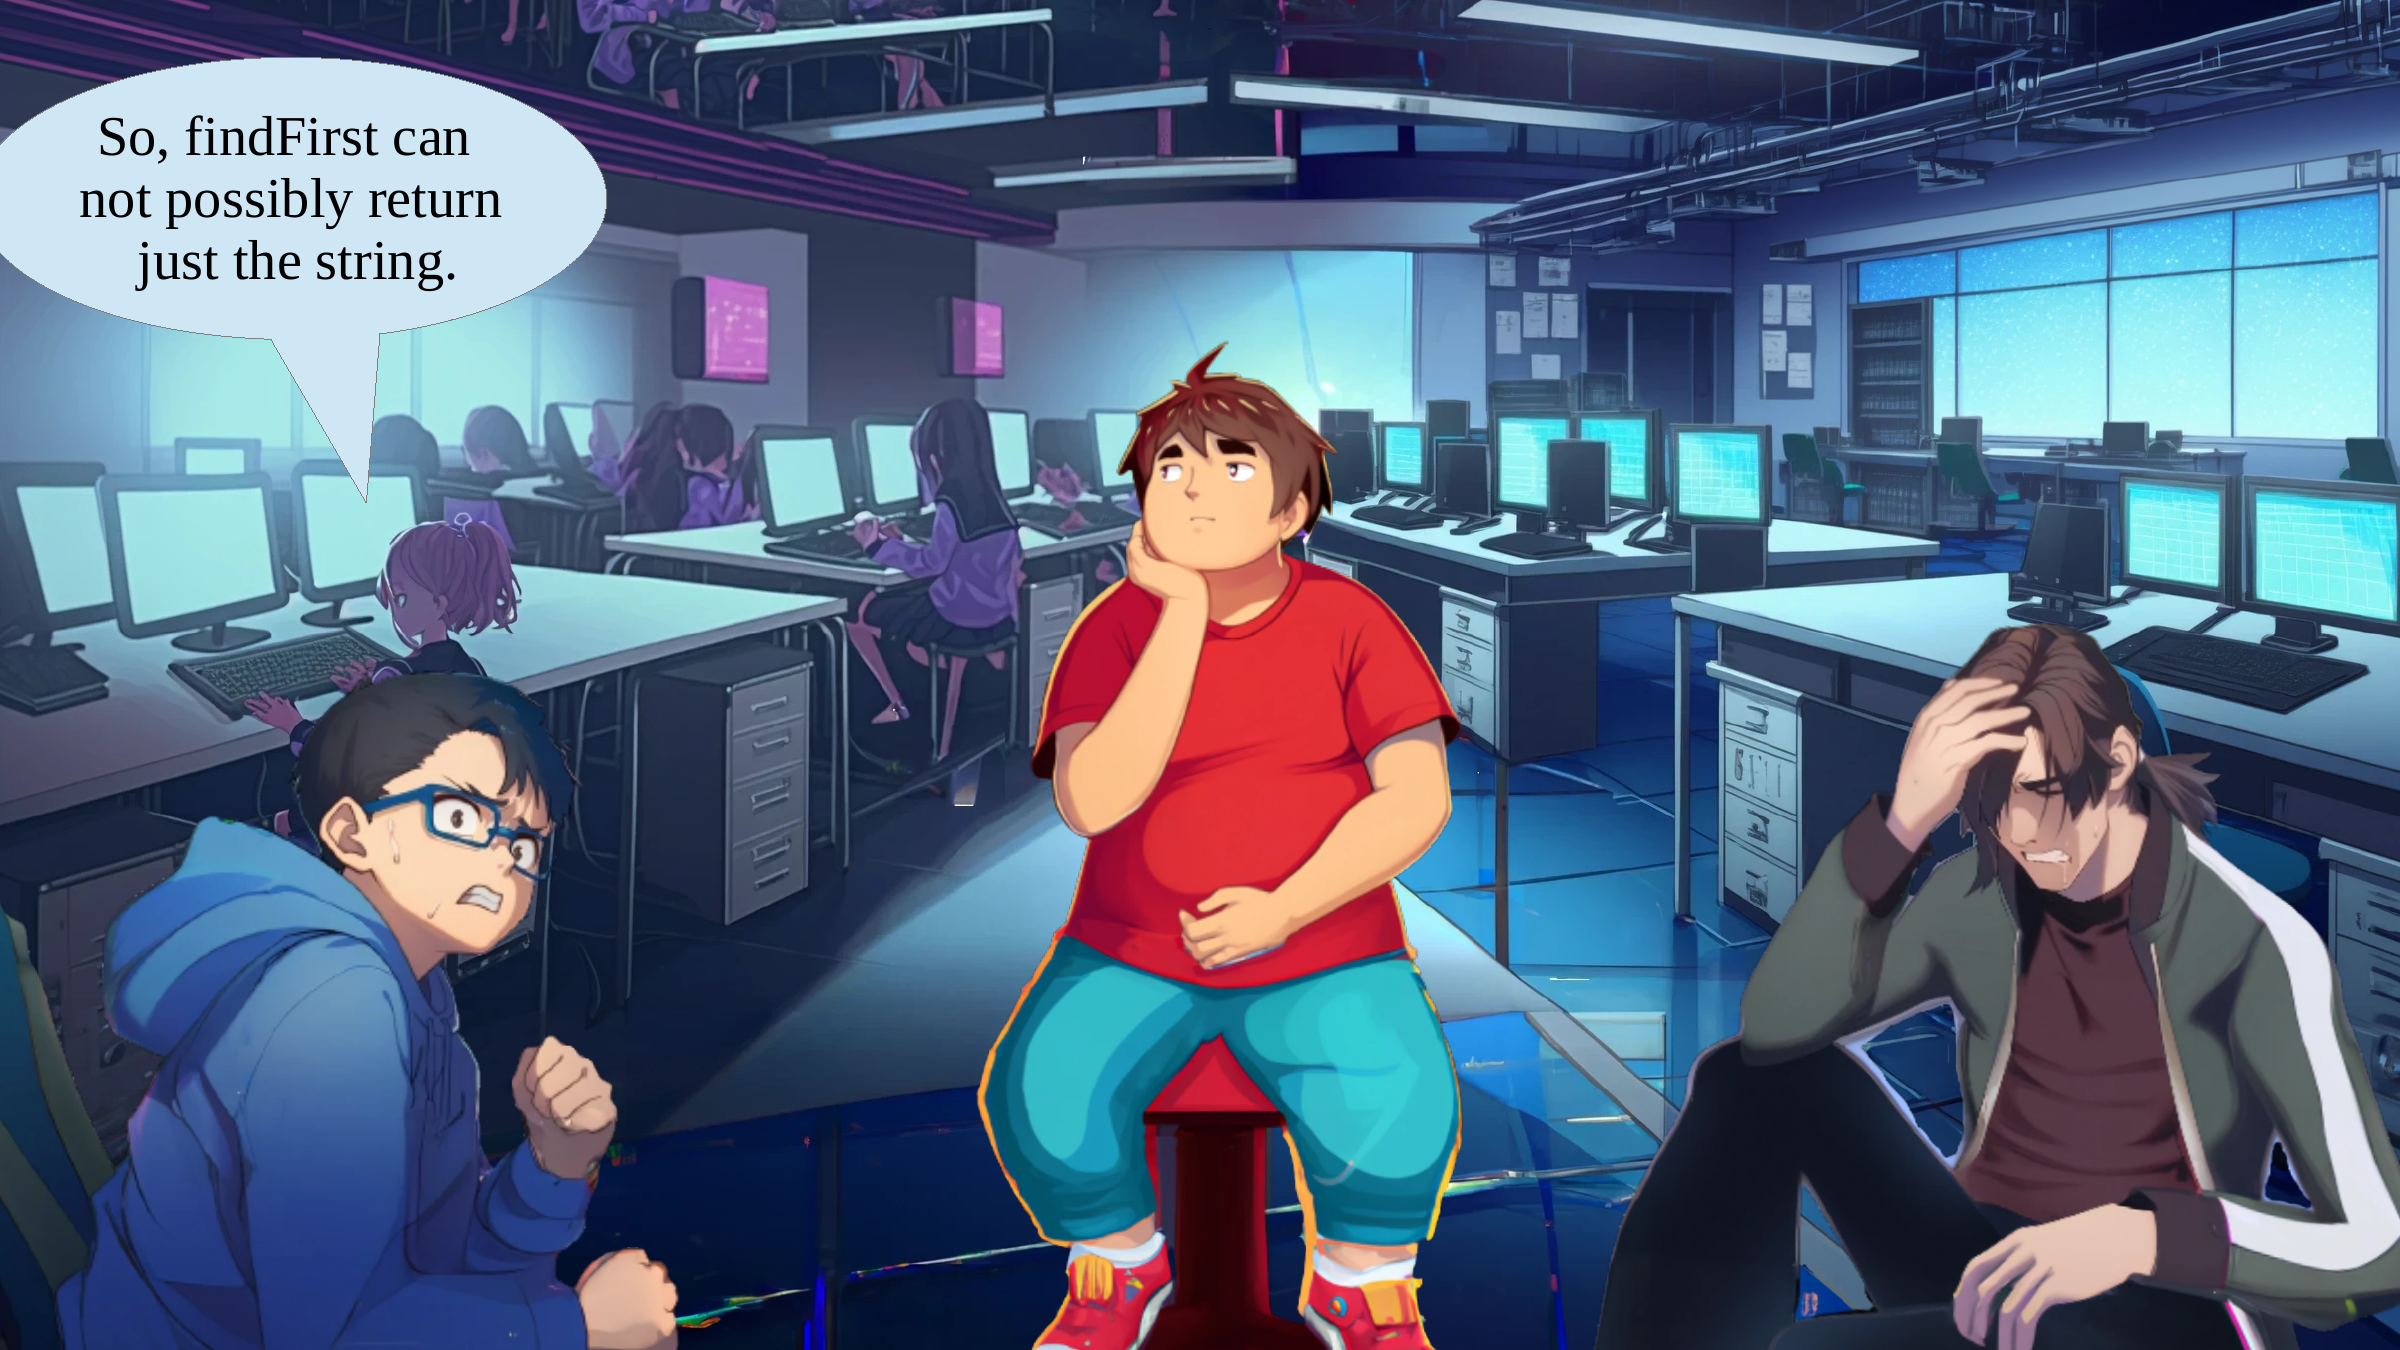

So, findFirst can
not possibly return
 just the string.